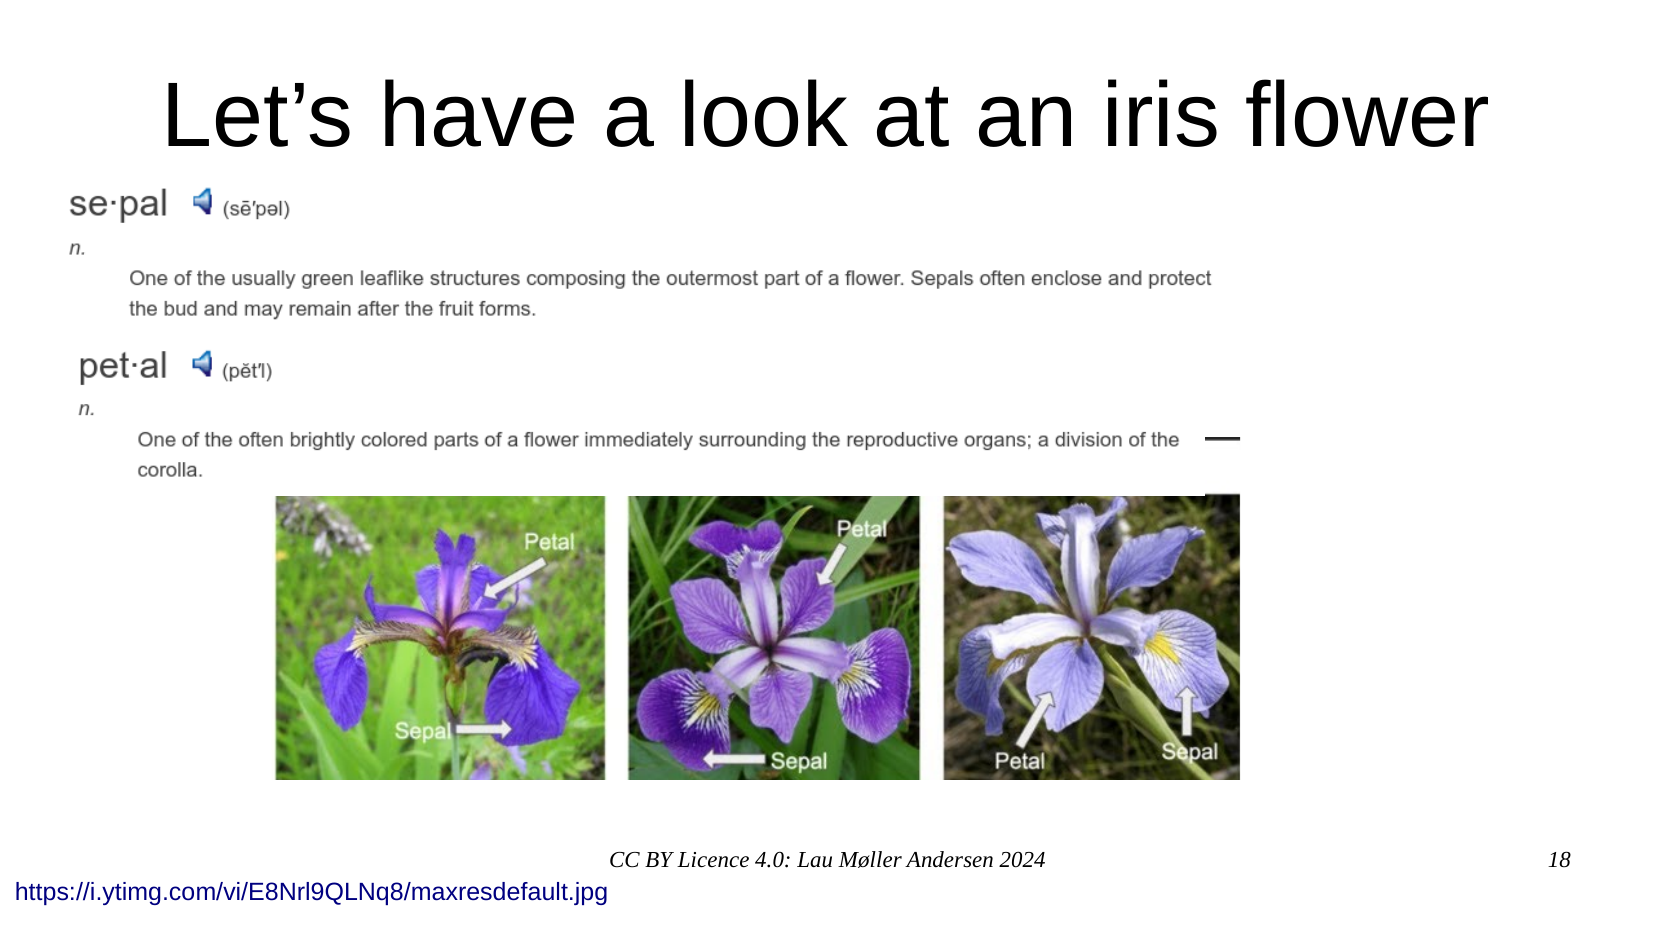

# Let’s have a look at an iris flower
CC BY Licence 4.0: Lau Møller Andersen 2024
18
https://i.ytimg.com/vi/E8Nrl9QLNq8/maxresdefault.jpg